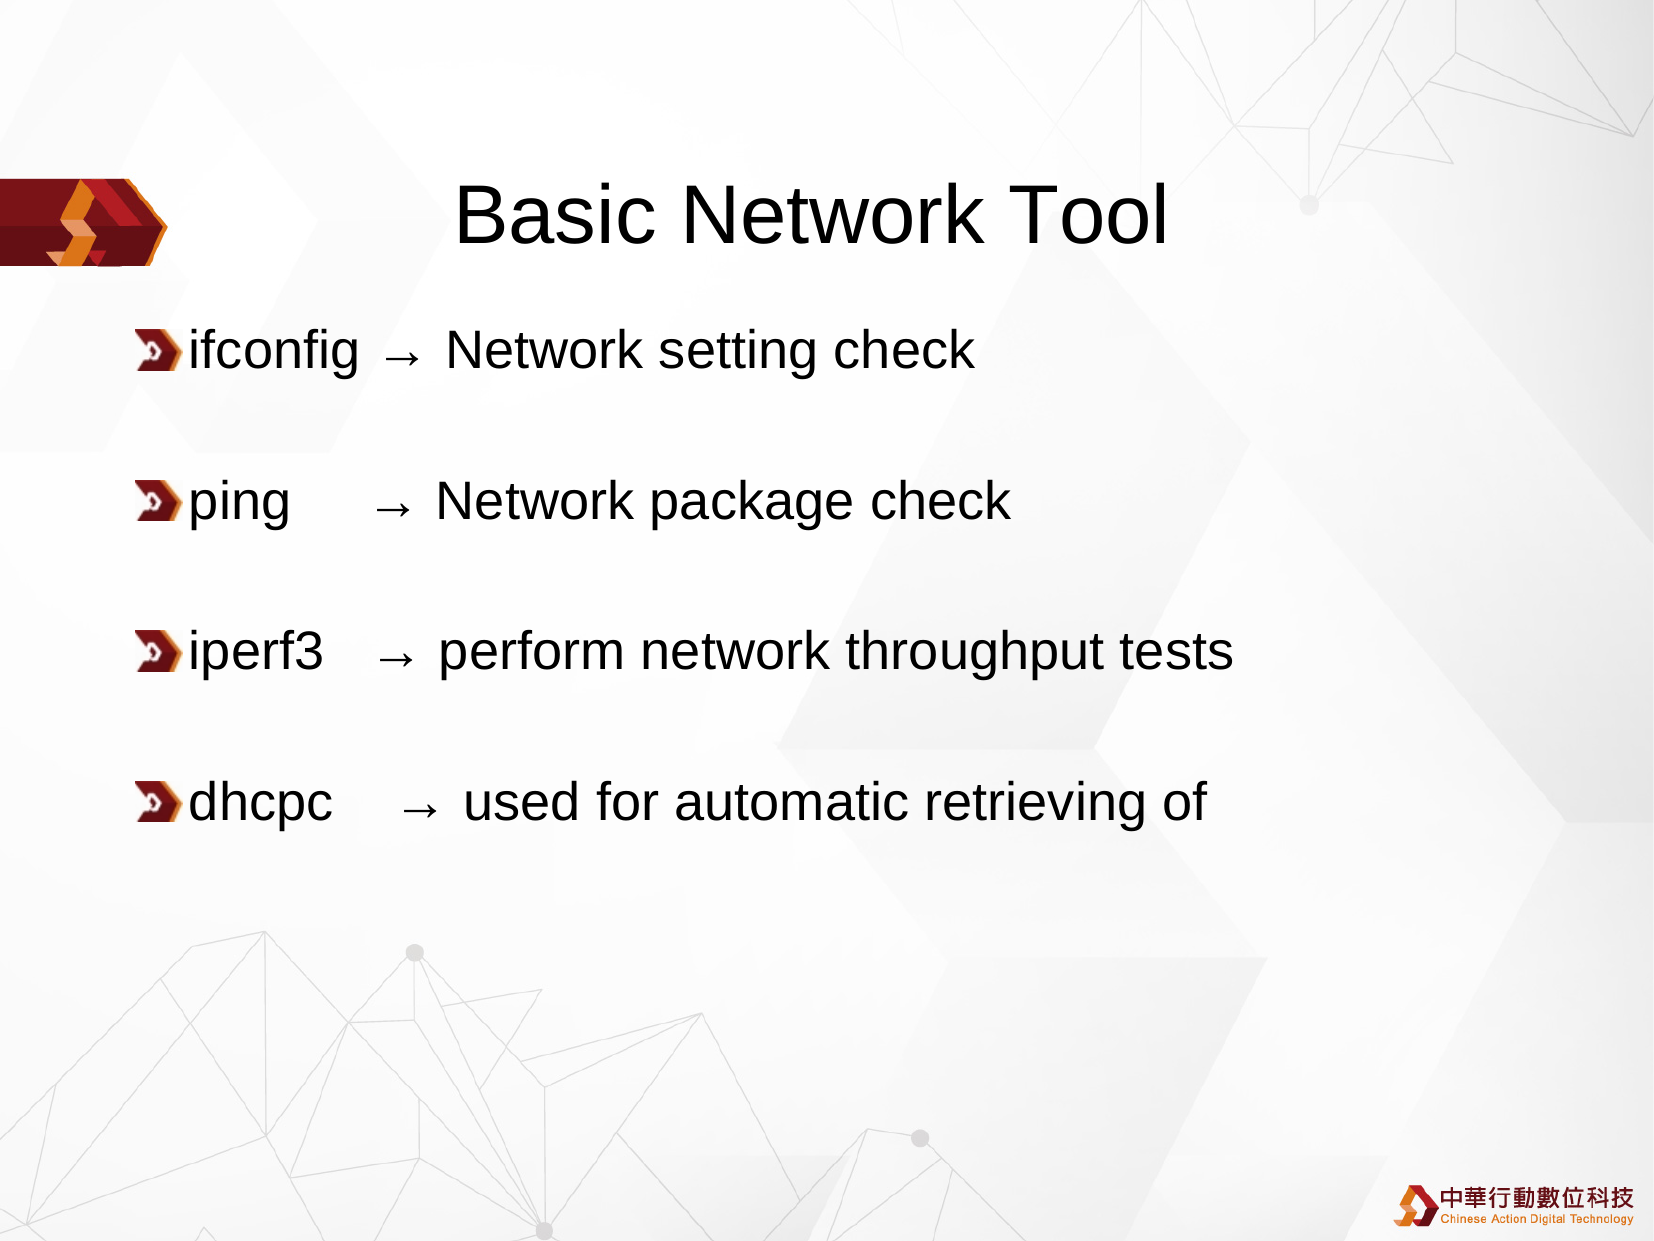

# Basic Network Tool
ifconfig → Network setting check
ping → Network package check
iperf3 → perform network throughput tests
dhcpc → used for automatic retrieving of